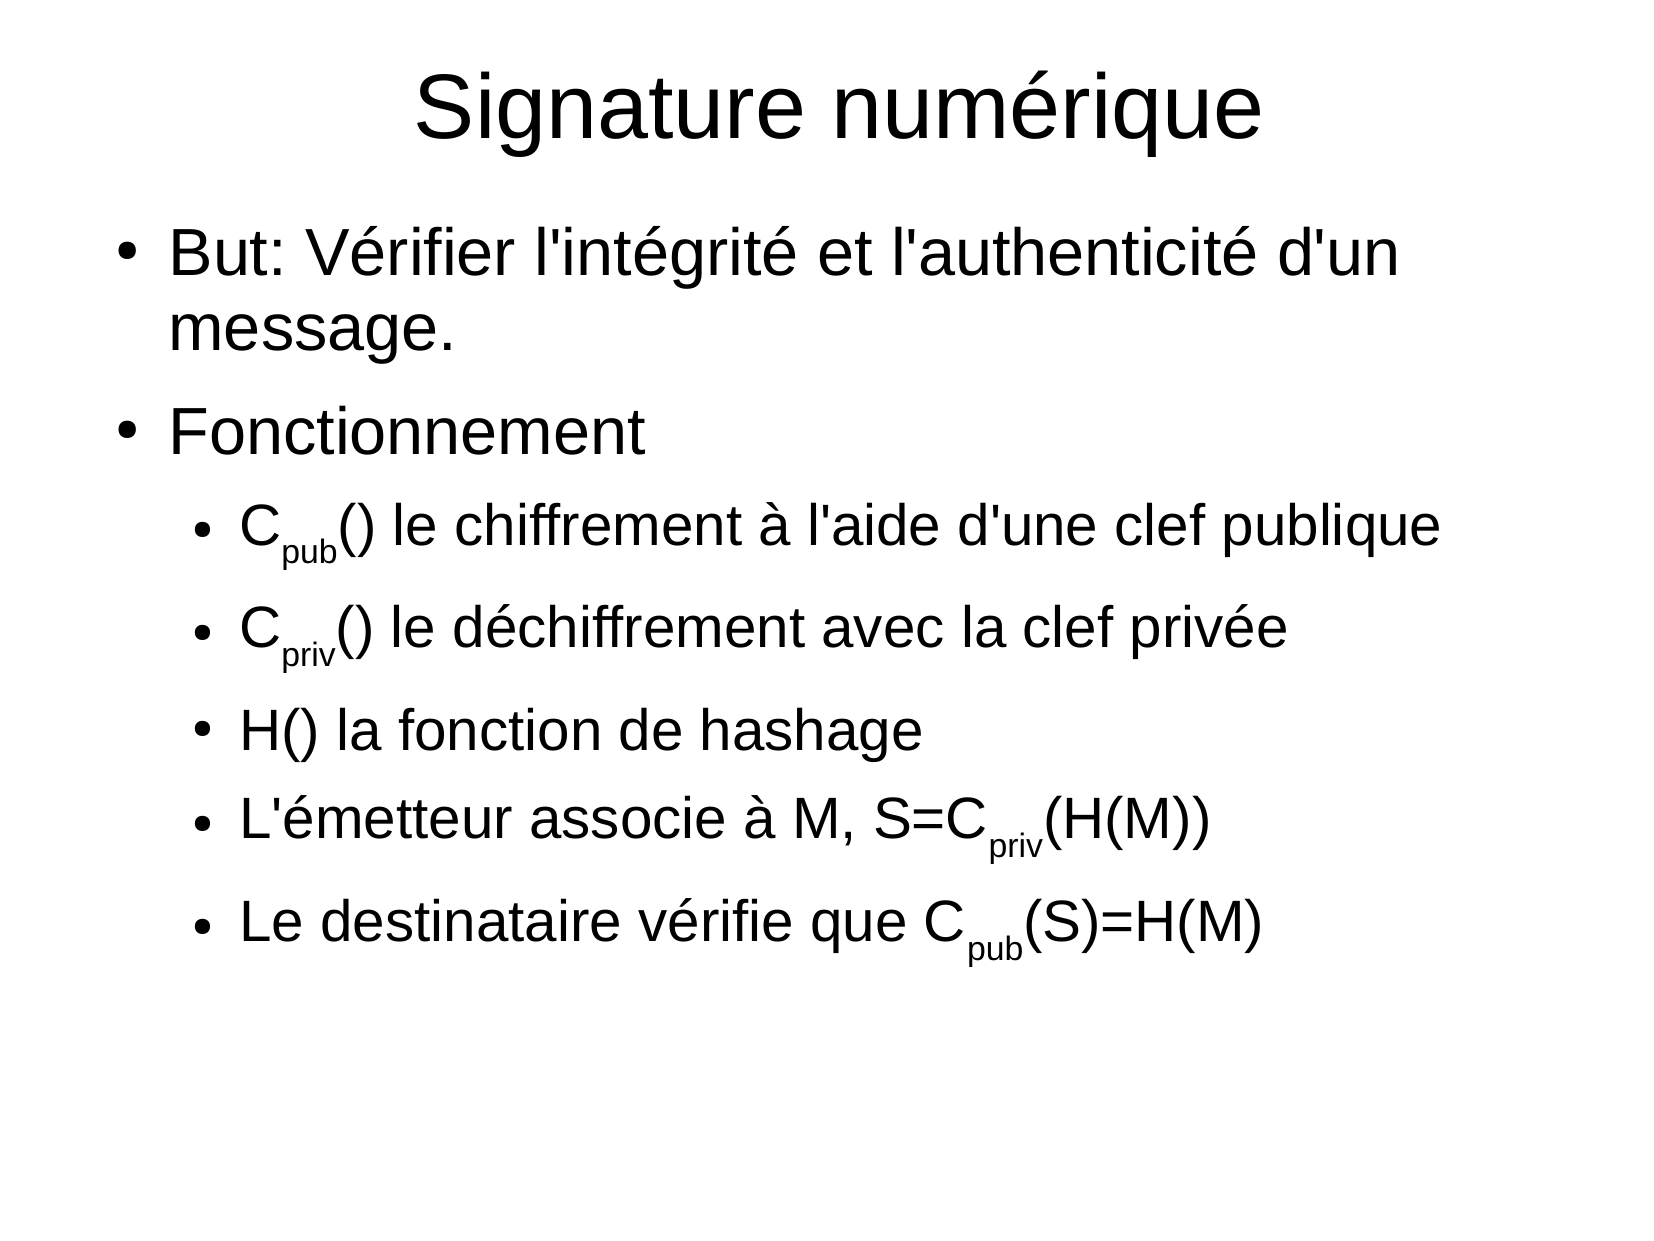

# Signature numérique
But: Vérifier l'intégrité et l'authenticité d'un message.
Fonctionnement
Cpub() le chiffrement à l'aide d'une clef publique
Cpriv() le déchiffrement avec la clef privée
H() la fonction de hashage
L'émetteur associe à M, S=Cpriv(H(M))
Le destinataire vérifie que Cpub(S)=H(M)